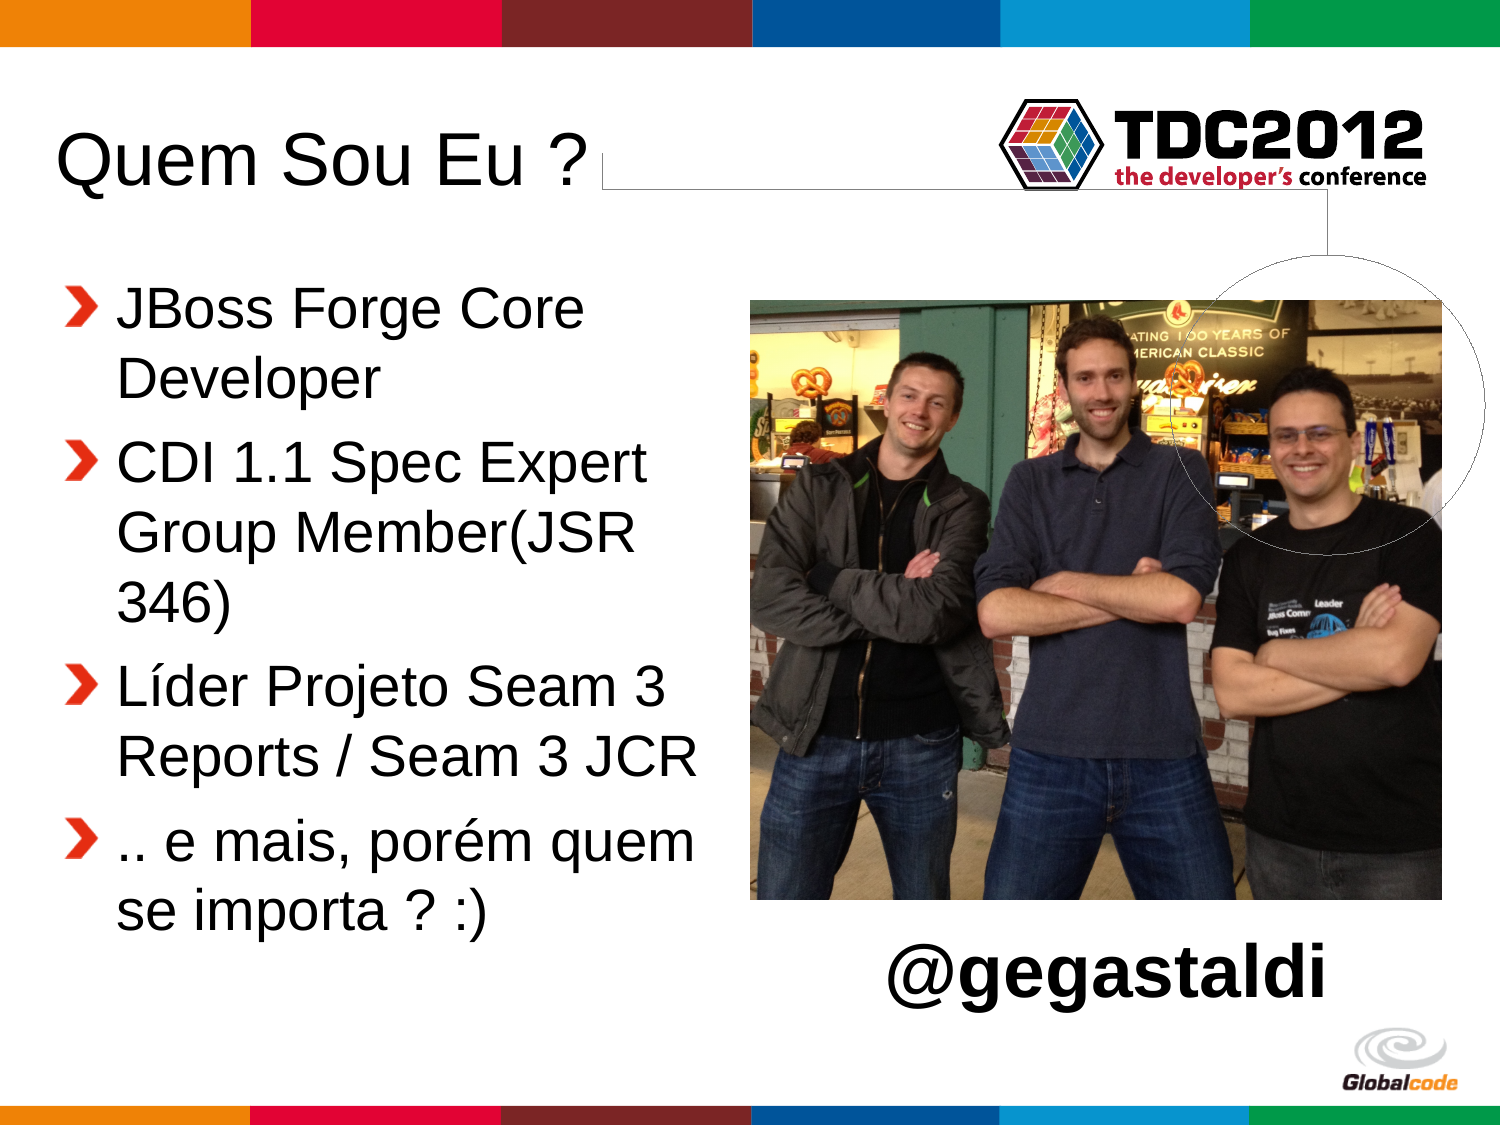

# Quem Sou Eu ?
JBoss Forge Core Developer
CDI 1.1 Spec Expert Group Member(JSR 346)
Líder Projeto Seam 3 Reports / Seam 3 JCR
.. e mais, porém quem se importa ? :)
@gegastaldi